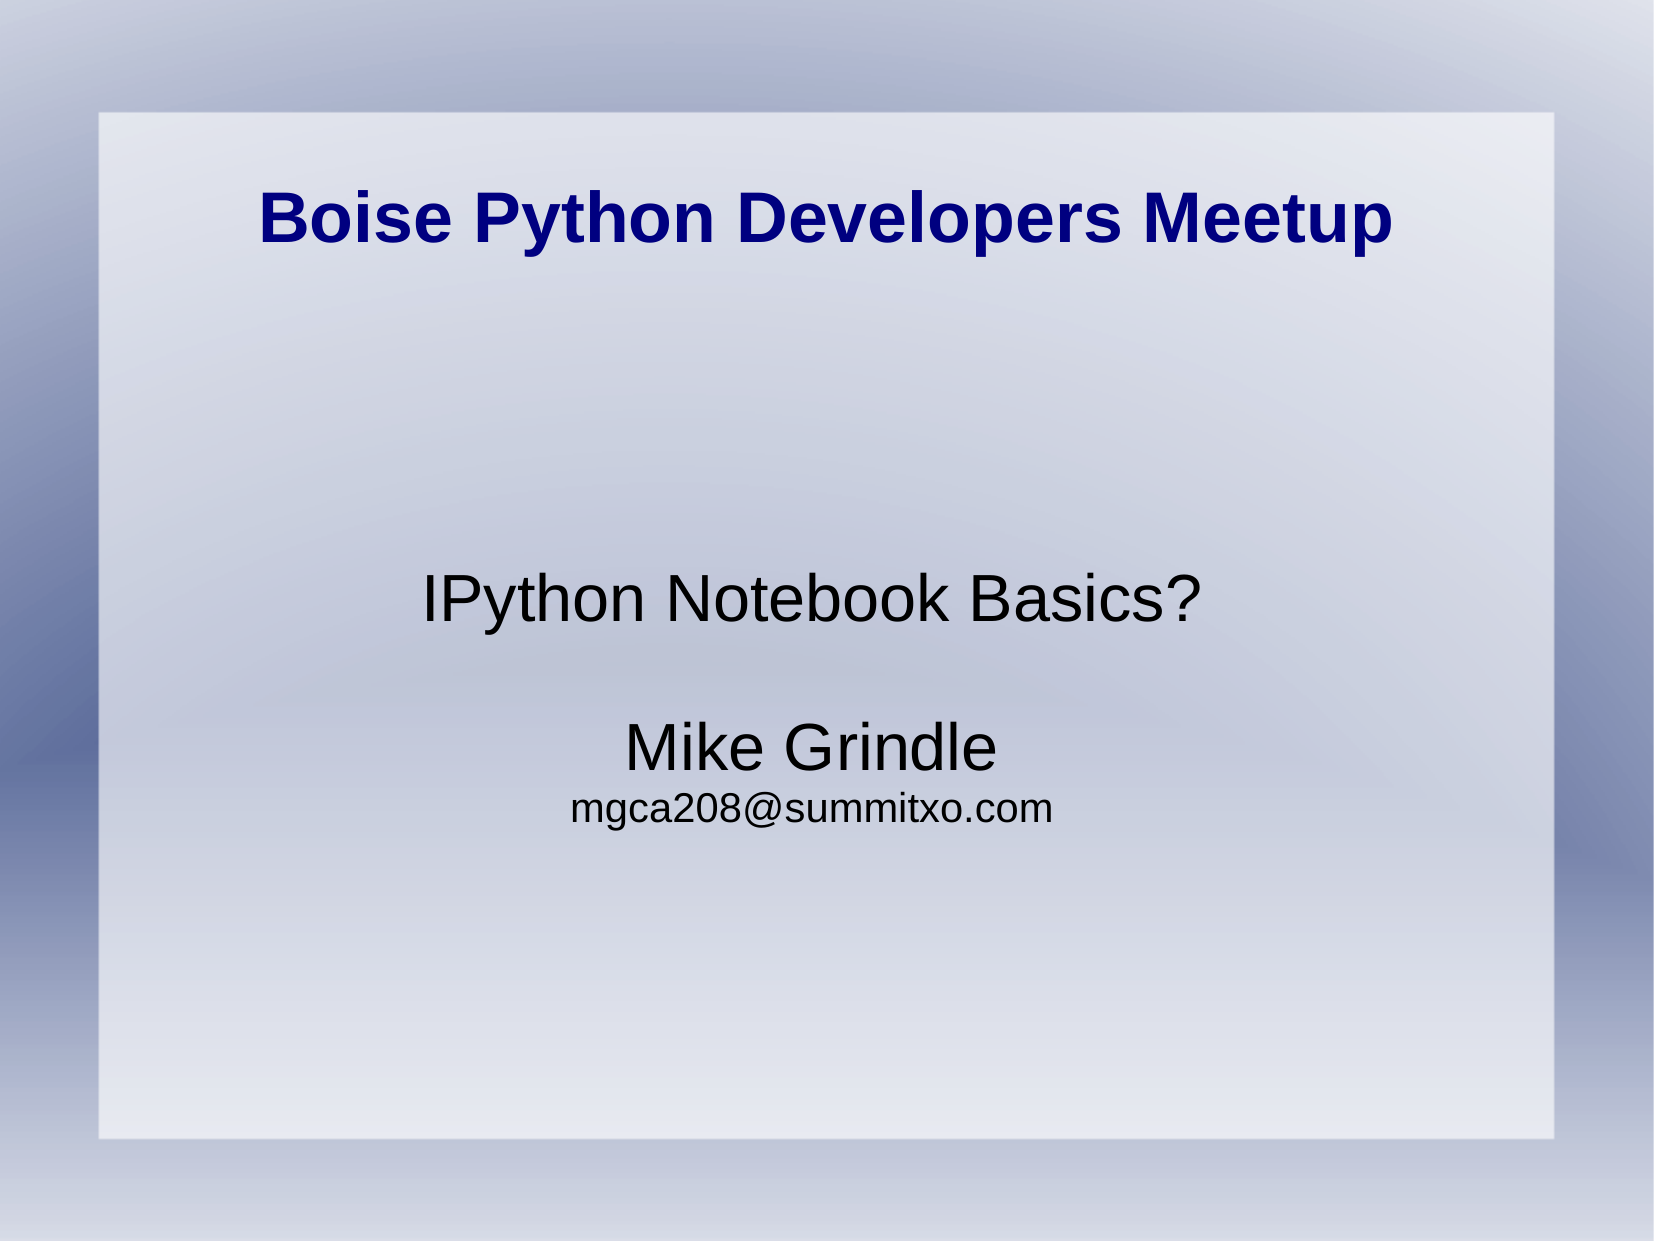

# Boise Python Developers Meetup
IPython Notebook Basics?
Mike Grindle
mgca208@summitxo.com